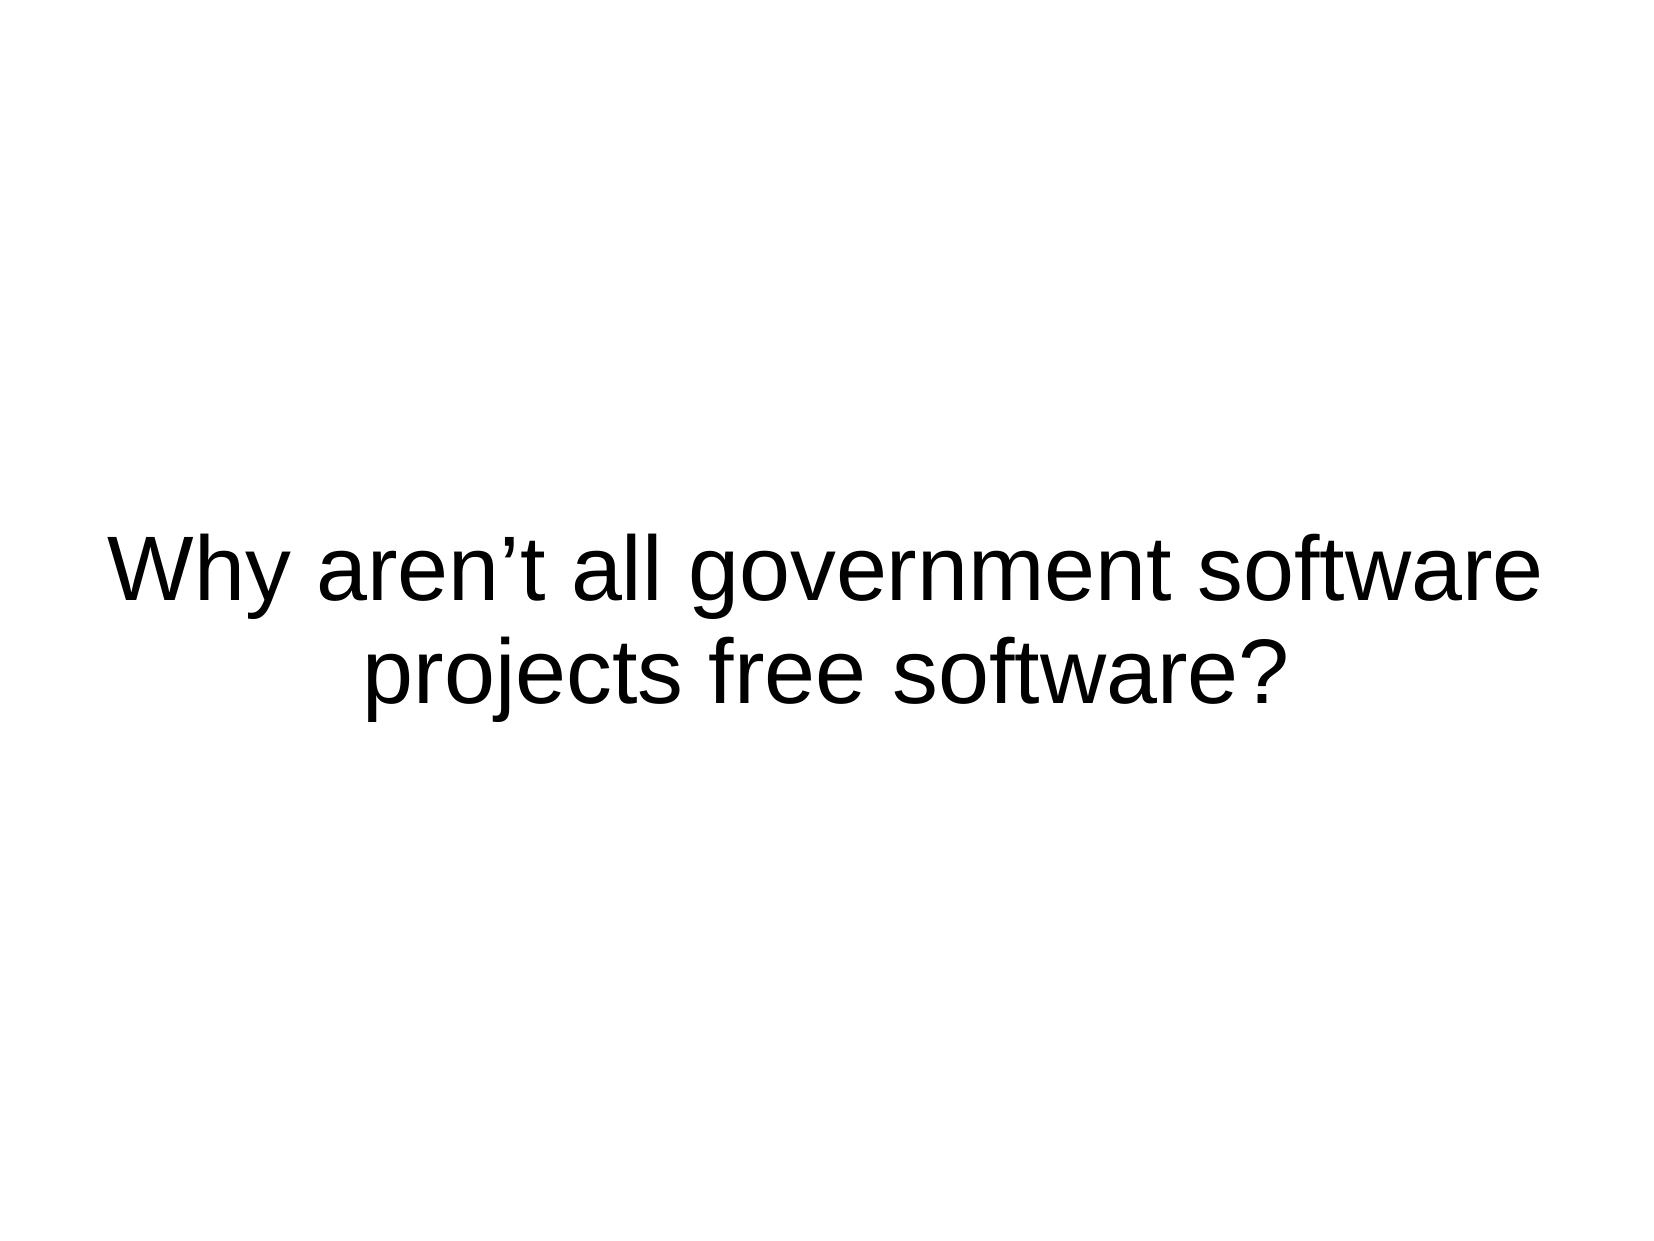

# Why aren’t all government software projects free software?